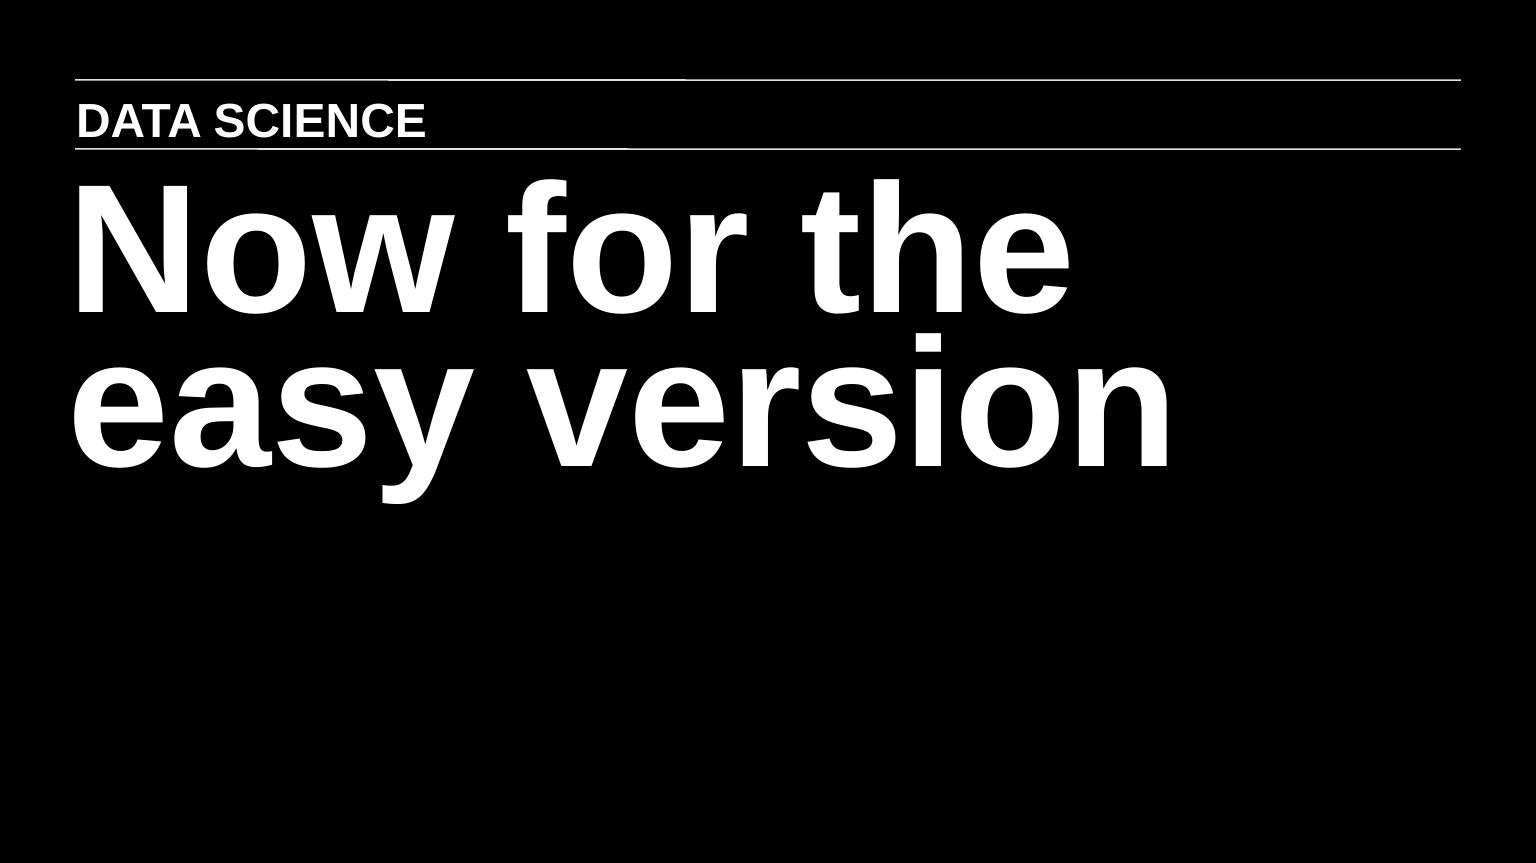

DATA SCIENCE
# Now for the easy version